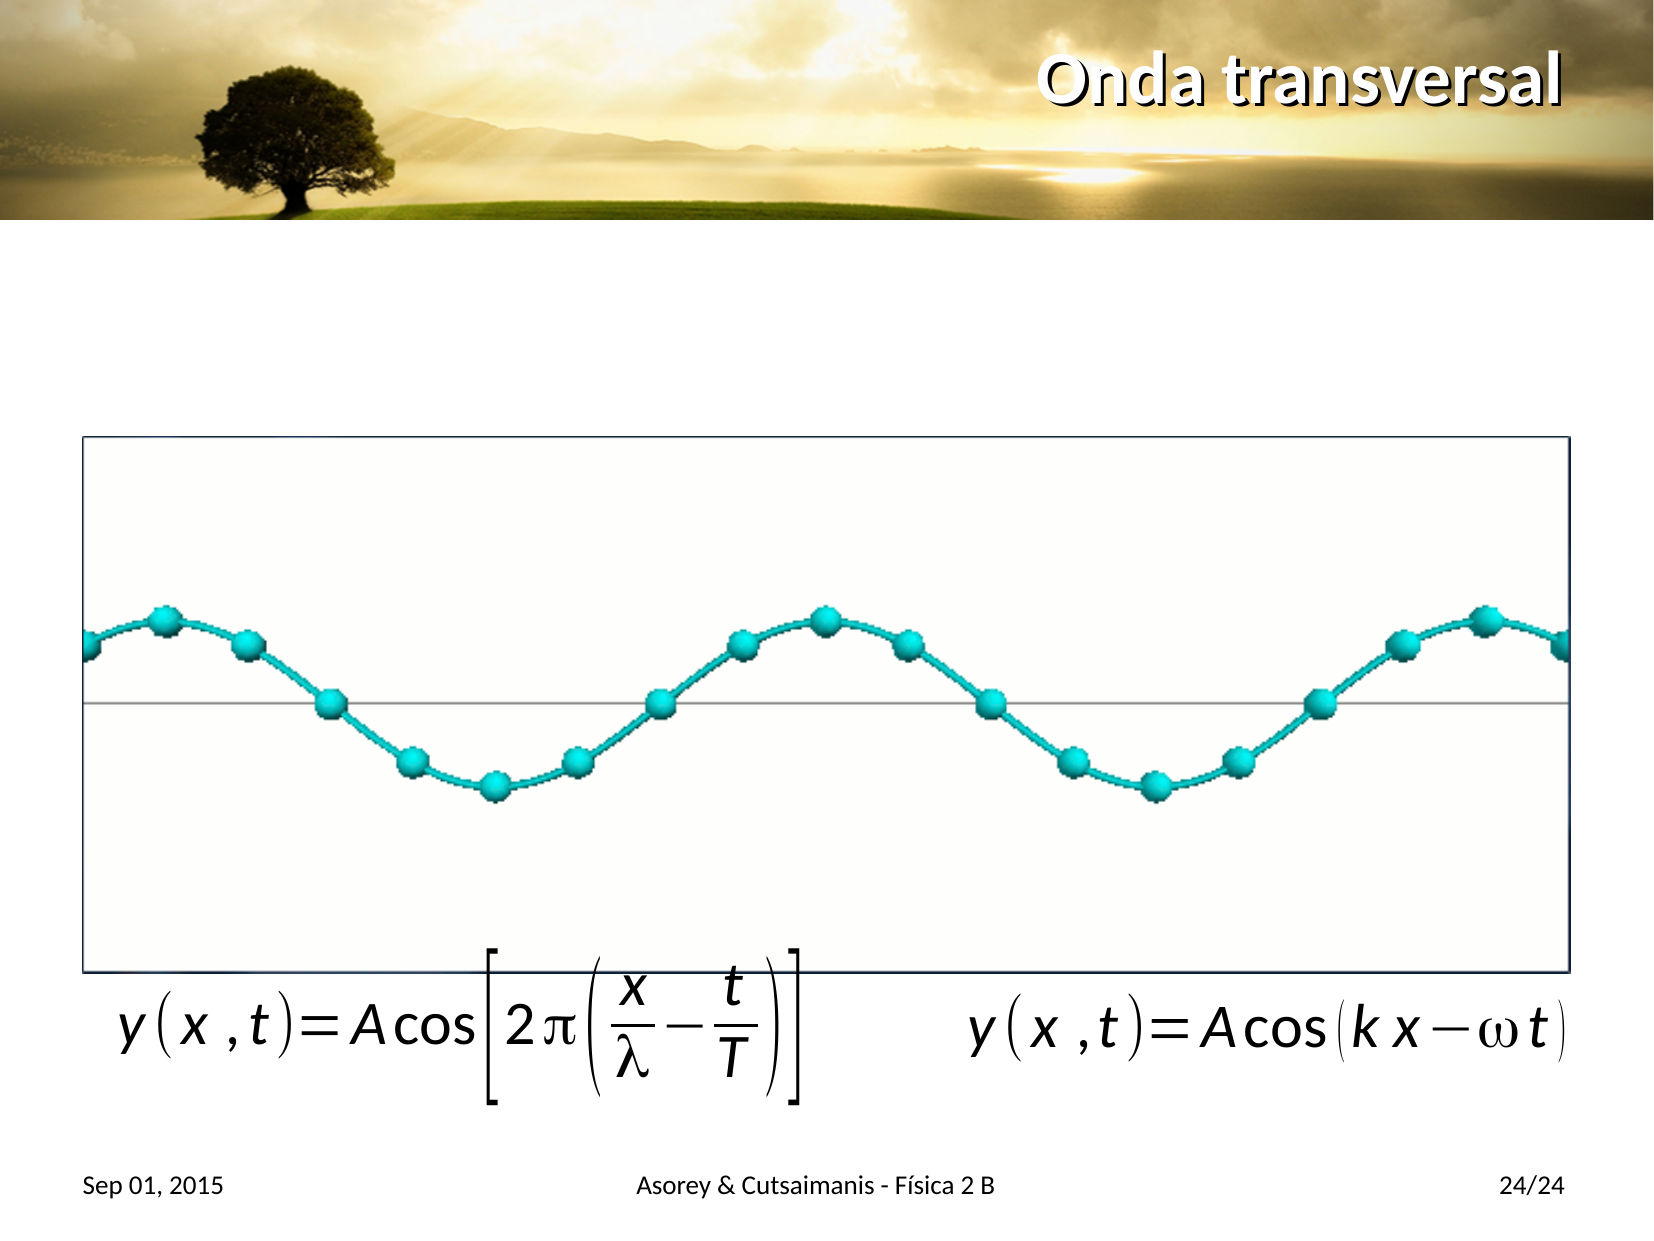

# Onda transversal
Sep 01, 2015
Asorey & Cutsaimanis - Física 2 B
24